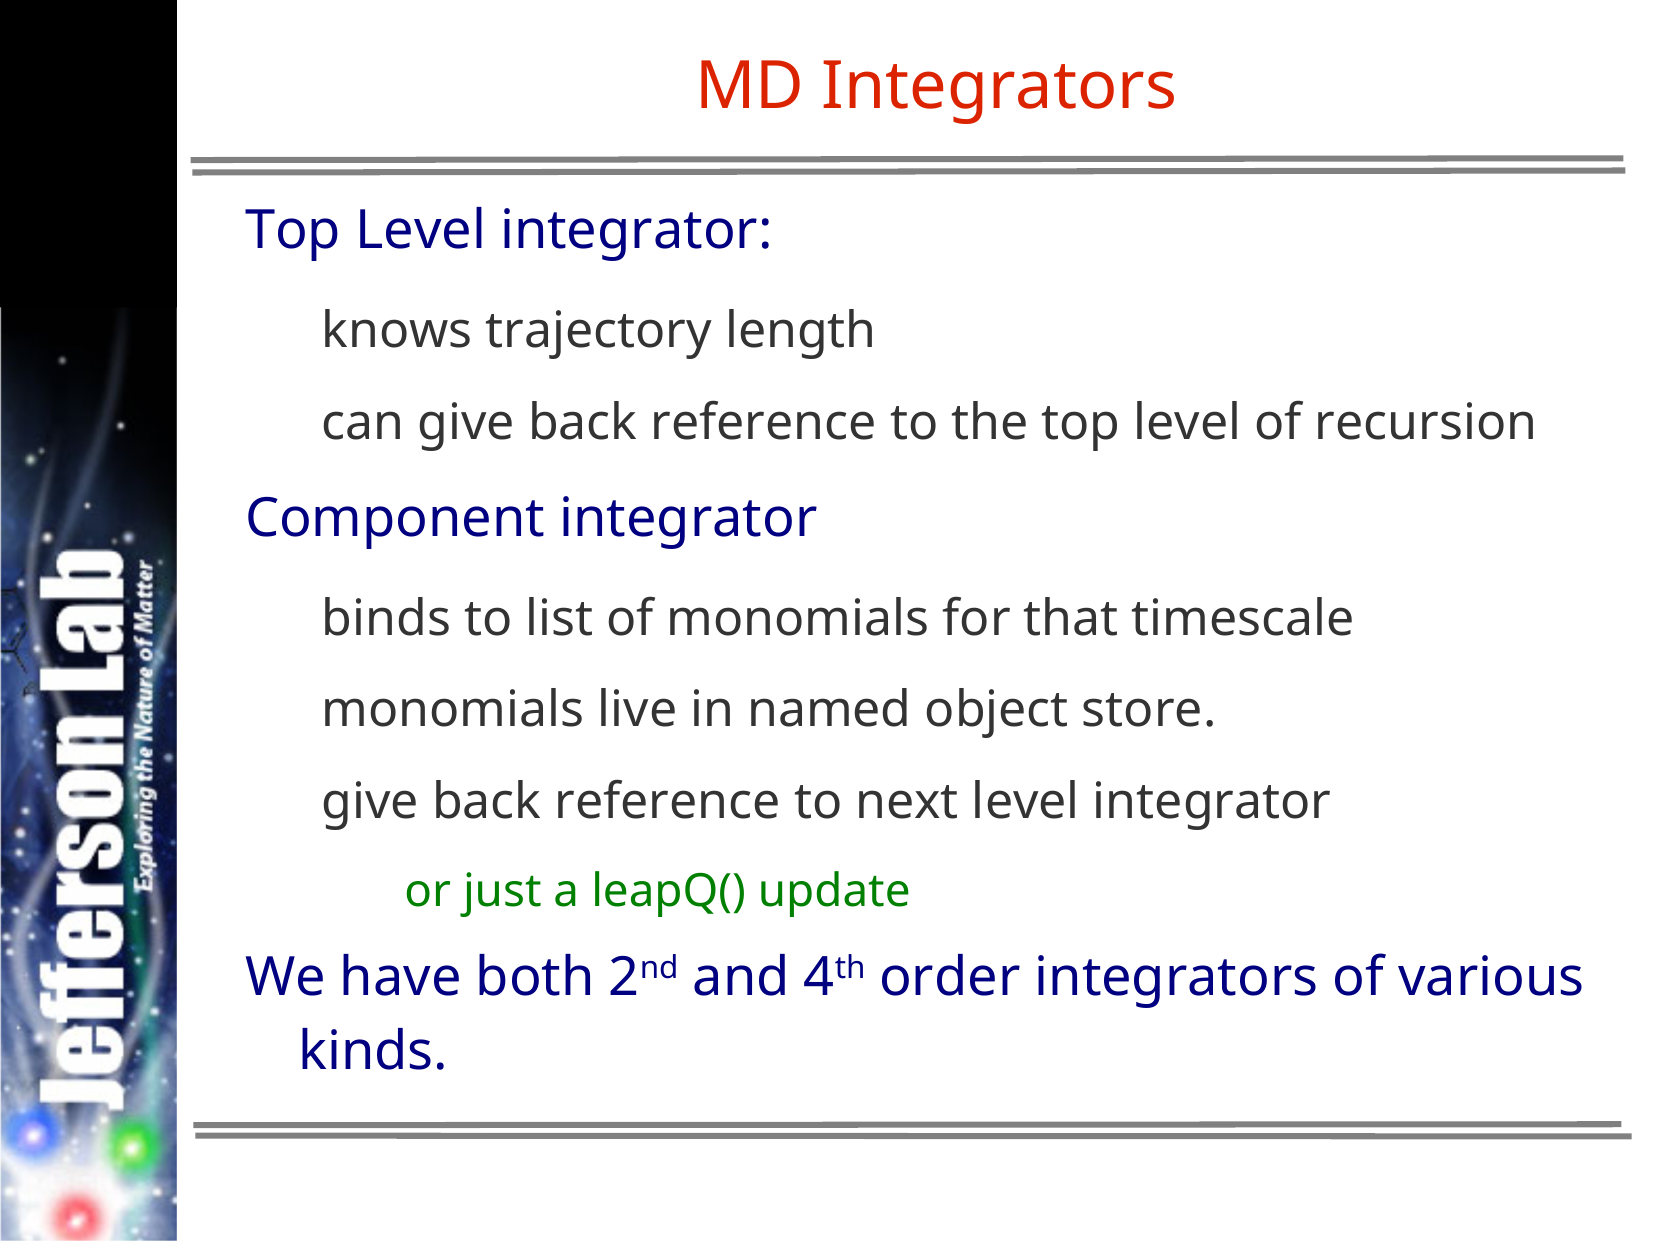

# MD Integrators
Top Level integrator:
knows trajectory length
can give back reference to the top level of recursion
Component integrator
binds to list of monomials for that timescale
monomials live in named object store.
give back reference to next level integrator
or just a leapQ() update
We have both 2nd and 4th order integrators of various kinds.